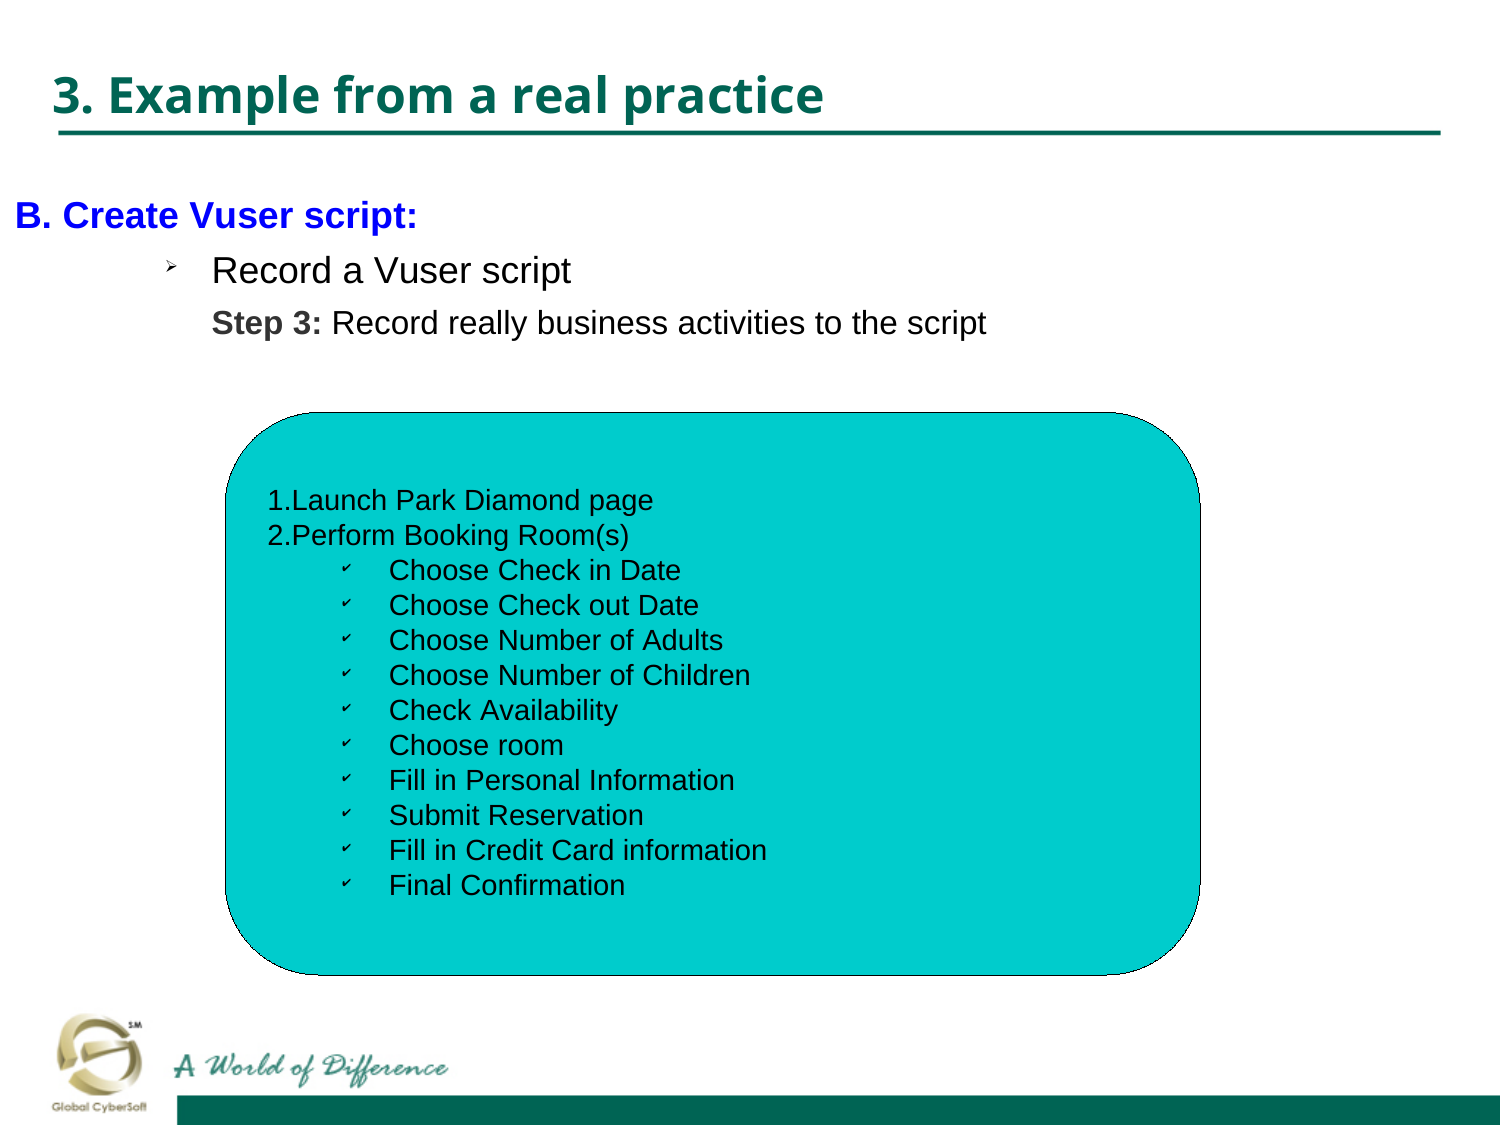

# 3. Example from a real practice
B. Create Vuser script:
Record a Vuser script
Step 3: Record really business activities to the script
Launch Park Diamond page
Perform Booking Room(s)
Choose Check in Date
Choose Check out Date
Choose Number of Adults
Choose Number of Children
Check Availability
Choose room
Fill in Personal Information
Submit Reservation
Fill in Credit Card information
Final Confirmation